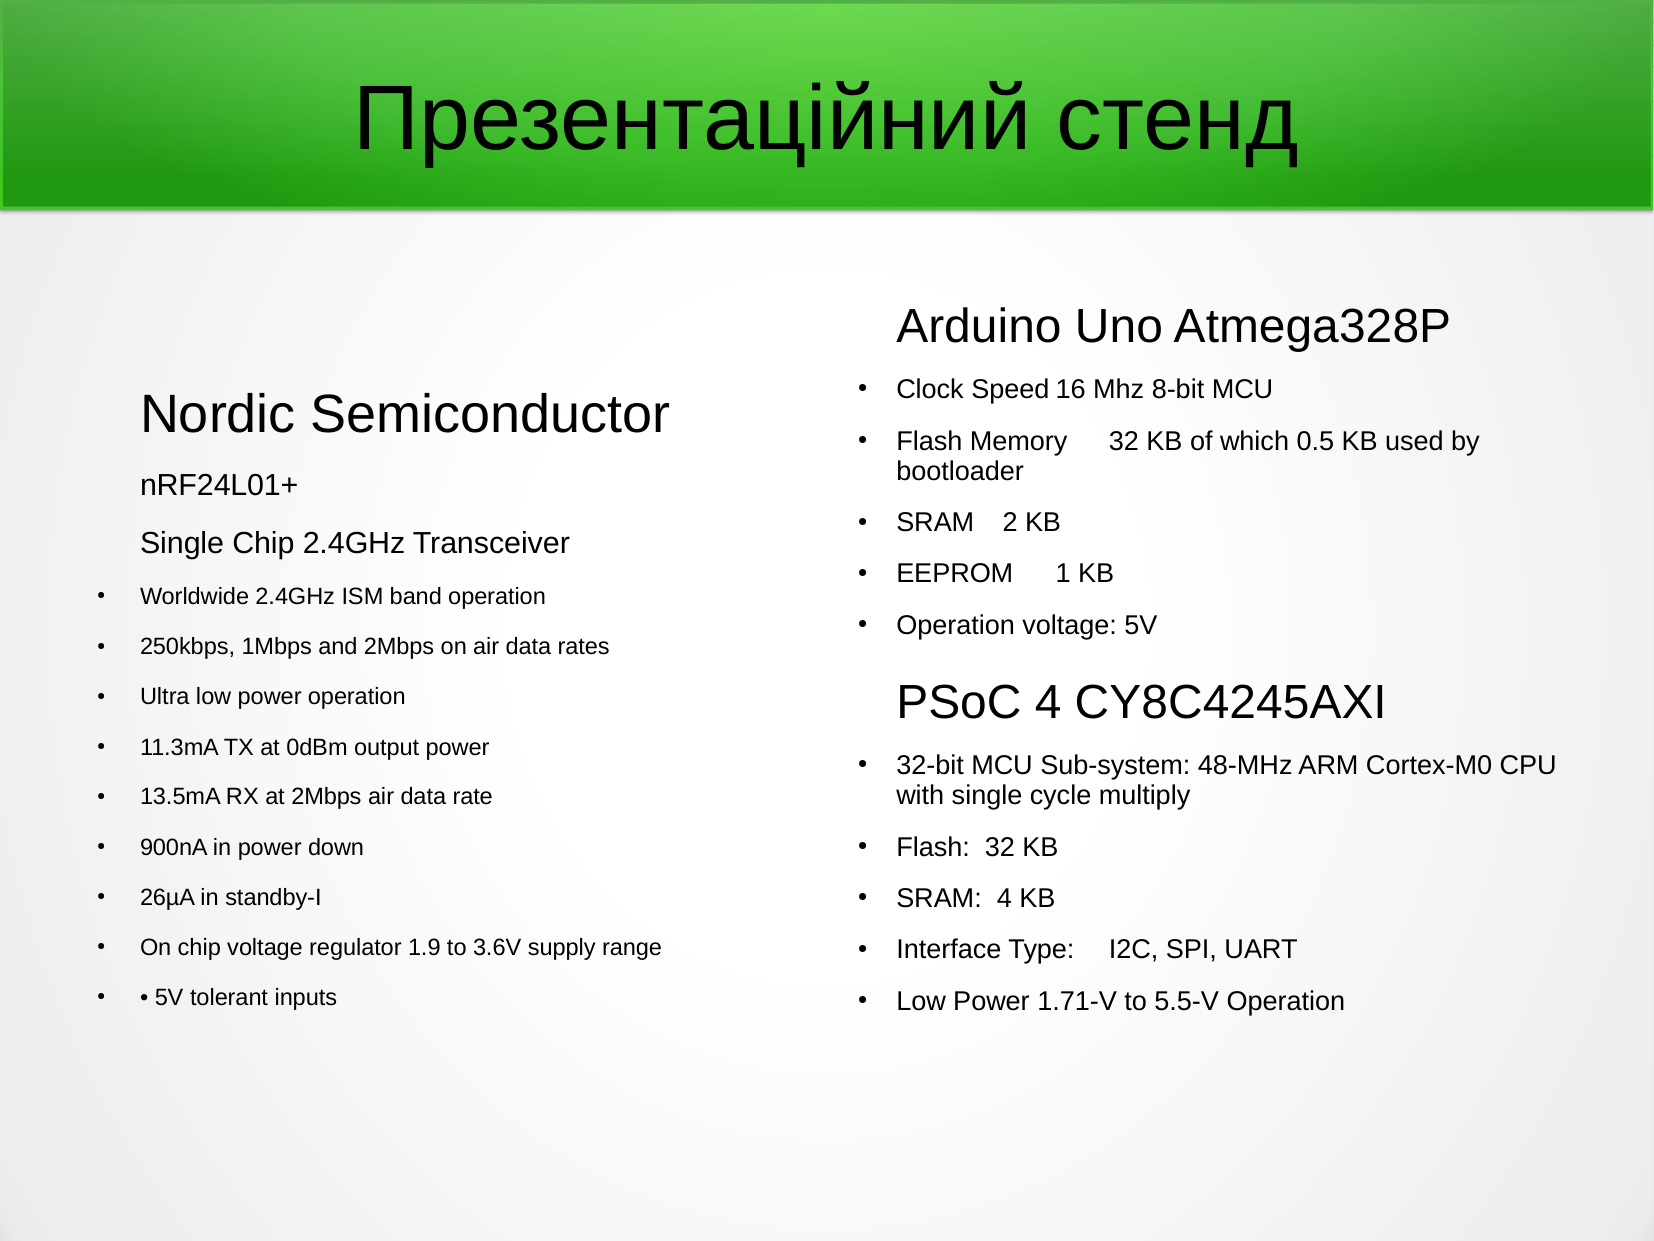

# Презентаційний стенд
Nordic Semiconductor
nRF24L01+
Single Chip 2.4GHz Transceiver
Worldwide 2.4GHz ISM band operation
250kbps, 1Mbps and 2Mbps on air data rates
Ultra low power operation
11.3mA TX at 0dBm output power
13.5mA RX at 2Mbps air data rate
900nA in power down
26µA in standby-I
On chip voltage regulator 1.9 to 3.6V supply range
• 5V tolerant inputs
Arduino Uno Atmega328P
Clock Speed	16 Mhz 8-bit MCU
Flash Memory	32 KB of which 0.5 KB used by bootloader
SRAM	2 KB
EEPROM	1 KB
Operation voltage: 5V
PSoC 4 CY8C4245AXI
32-bit MCU Sub-system: 48-MHz ARM Cortex-M0 CPU with single cycle multiply
Flash: 32 KB
SRAM: 4 KB
Interface Type:	I2C, SPI, UART
Low Power 1.71-V to 5.5-V Operation